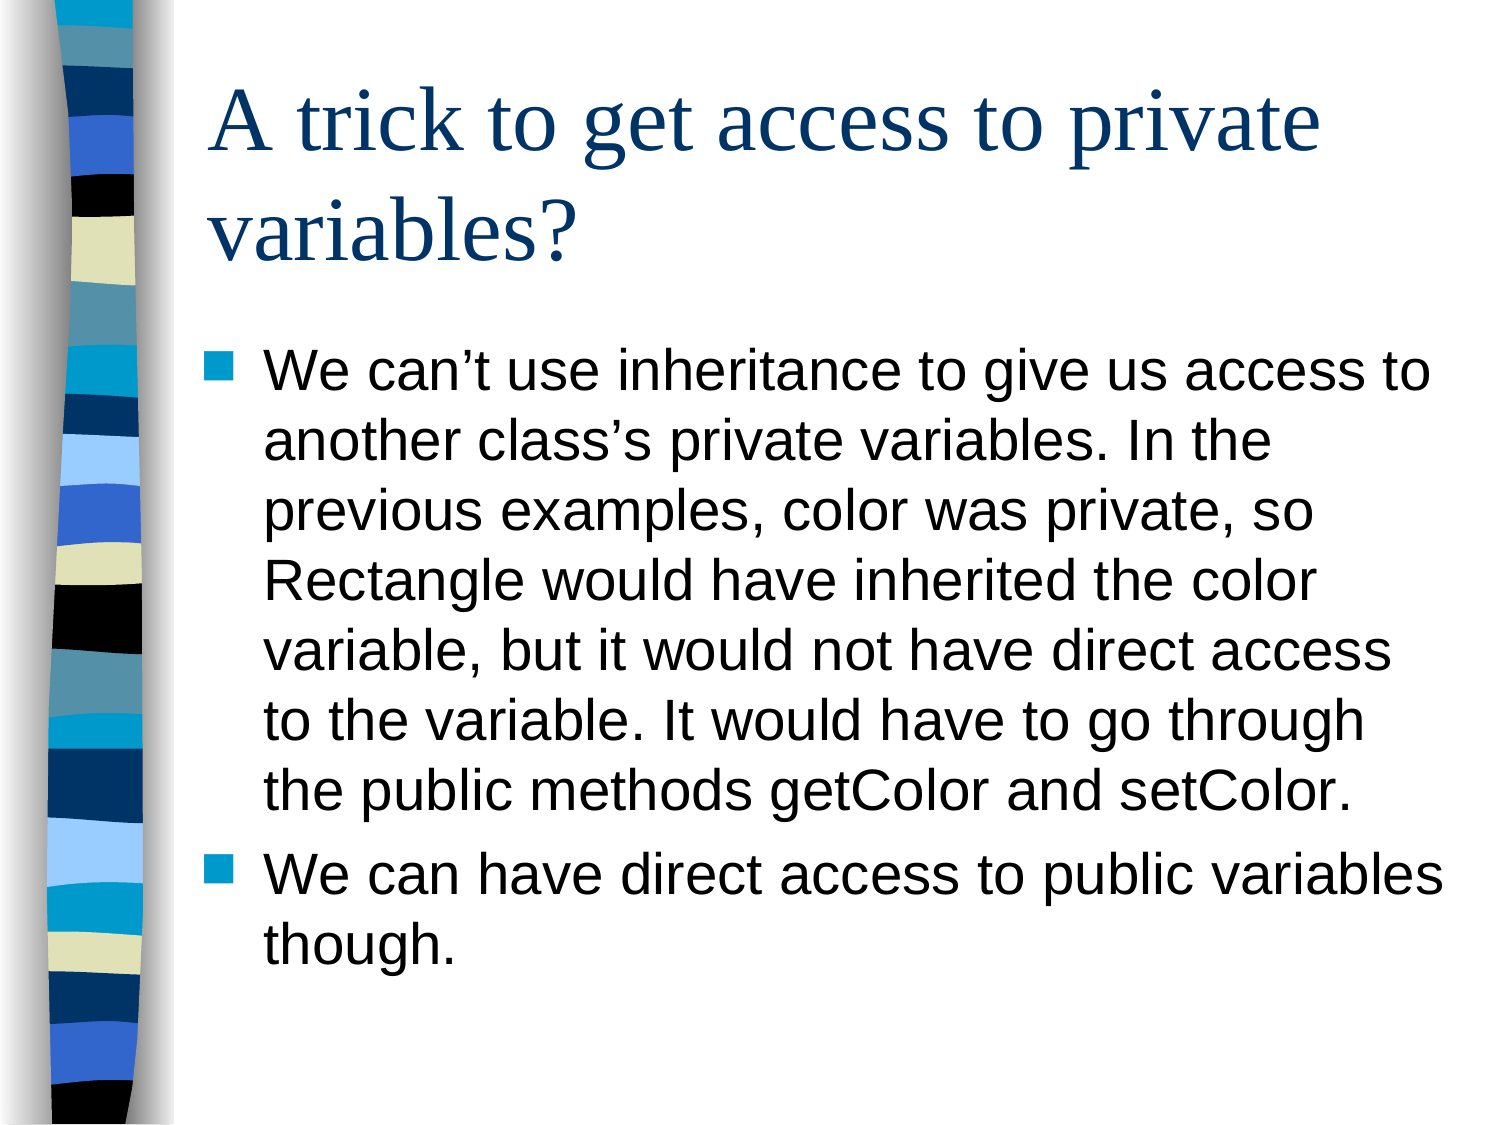

# A trick to get access to private variables?
We can’t use inheritance to give us access to another class’s private variables. In the previous examples, color was private, so Rectangle would have inherited the color variable, but it would not have direct access to the variable. It would have to go through the public methods getColor and setColor.
We can have direct access to public variables though.